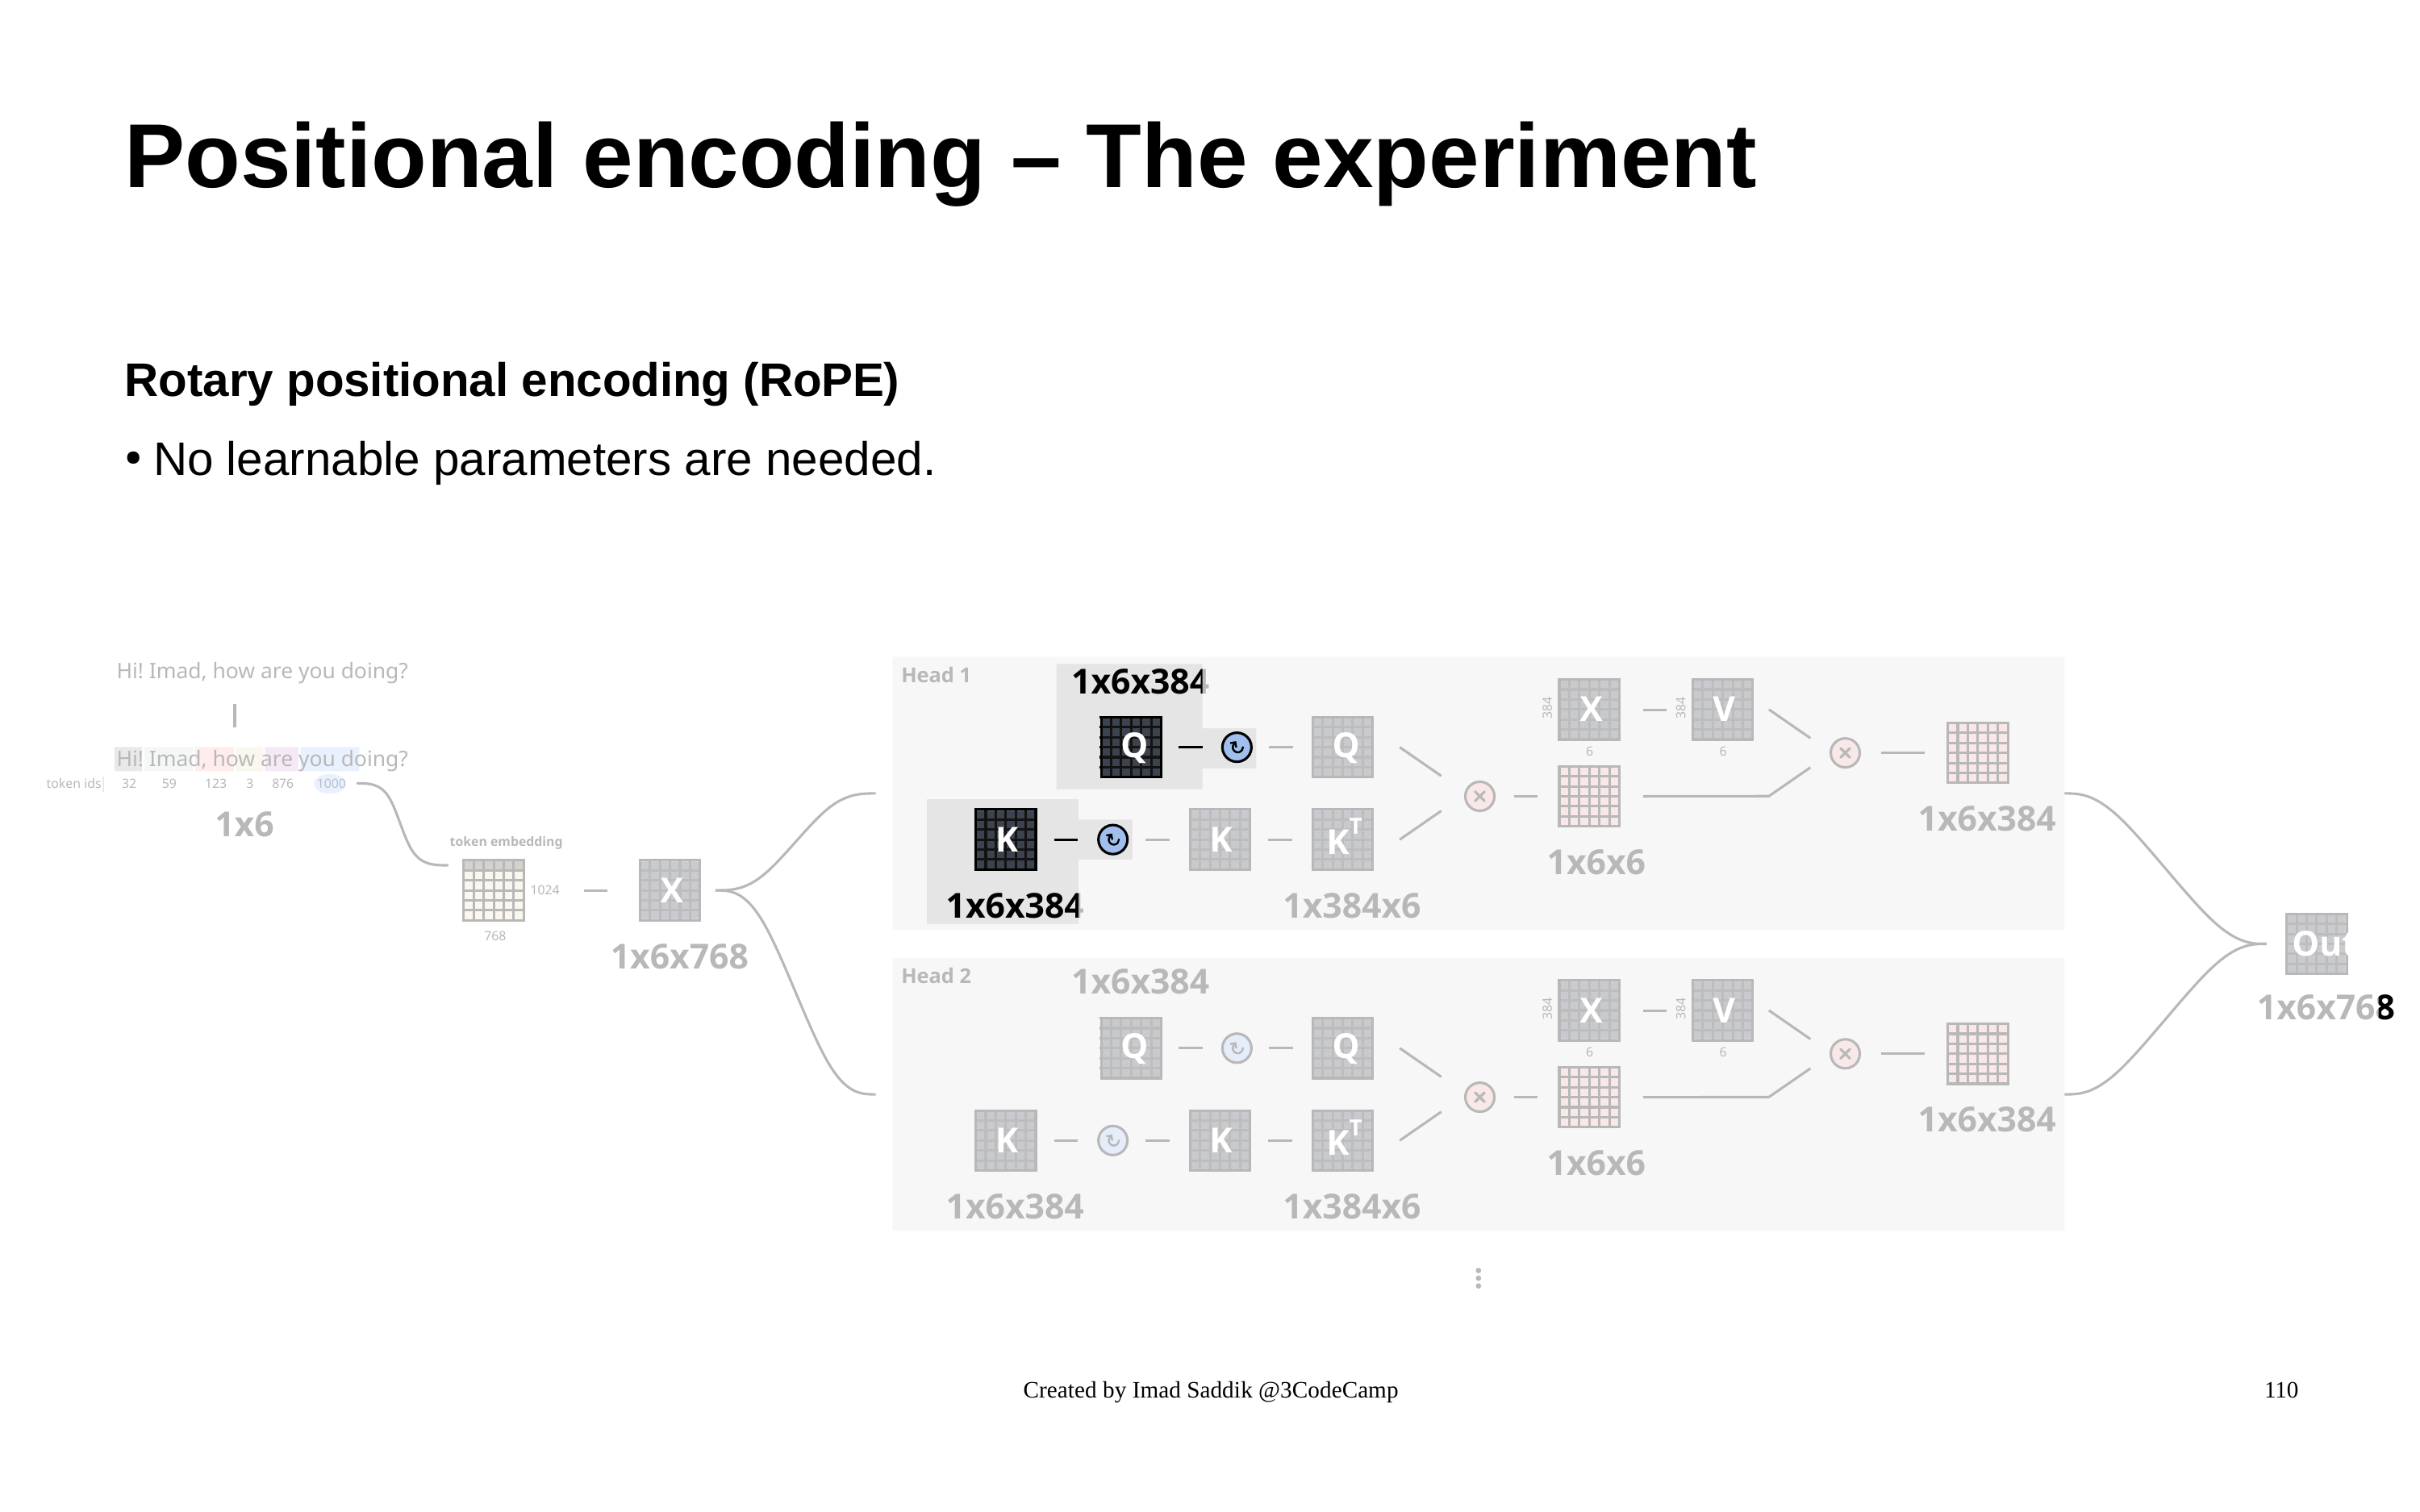

Positional encoding – The experiment
Rotary positional encoding (RoPE)
No learnable parameters are needed.
Created by Imad Saddik @3CodeCamp
110